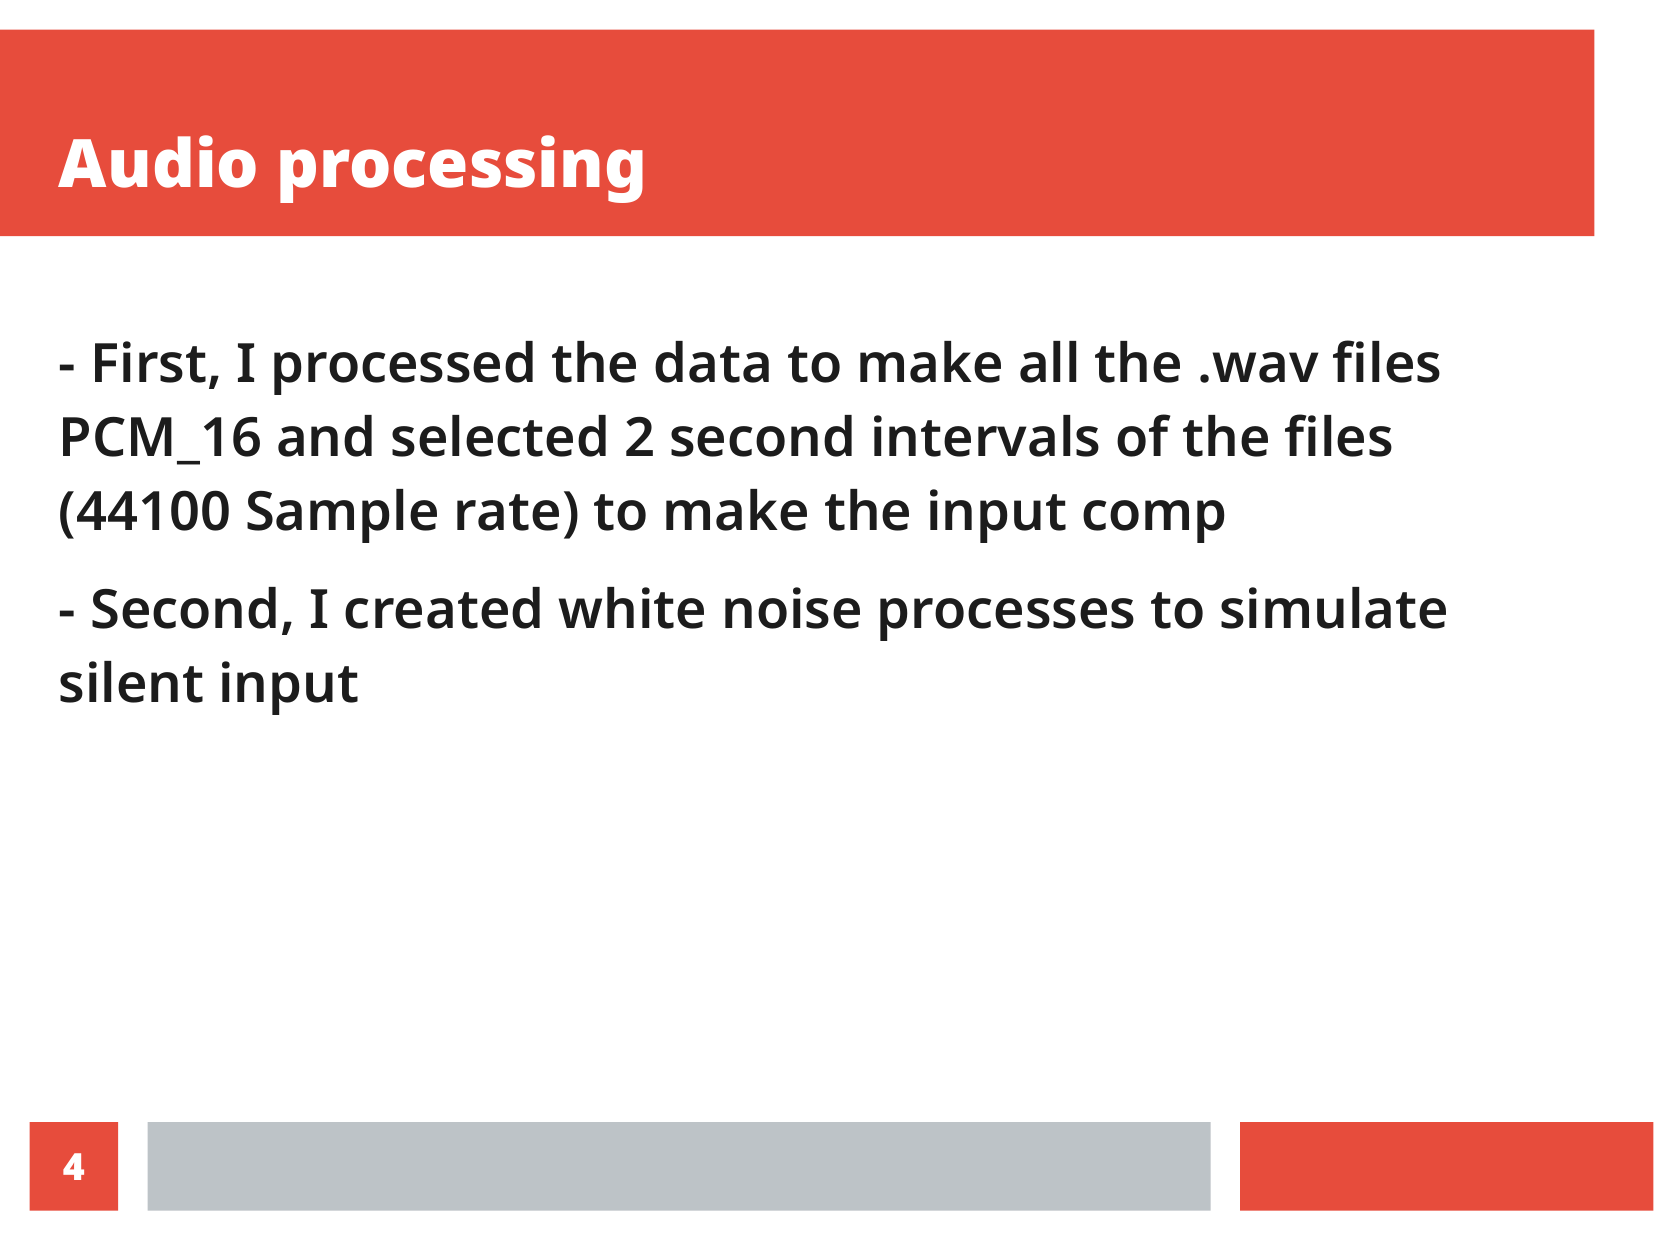

# Audio processing
- First, I processed the data to make all the .wav files PCM_16 and selected 2 second intervals of the files (44100 Sample rate) to make the input comp
- Second, I created white noise processes to simulate silent input
4